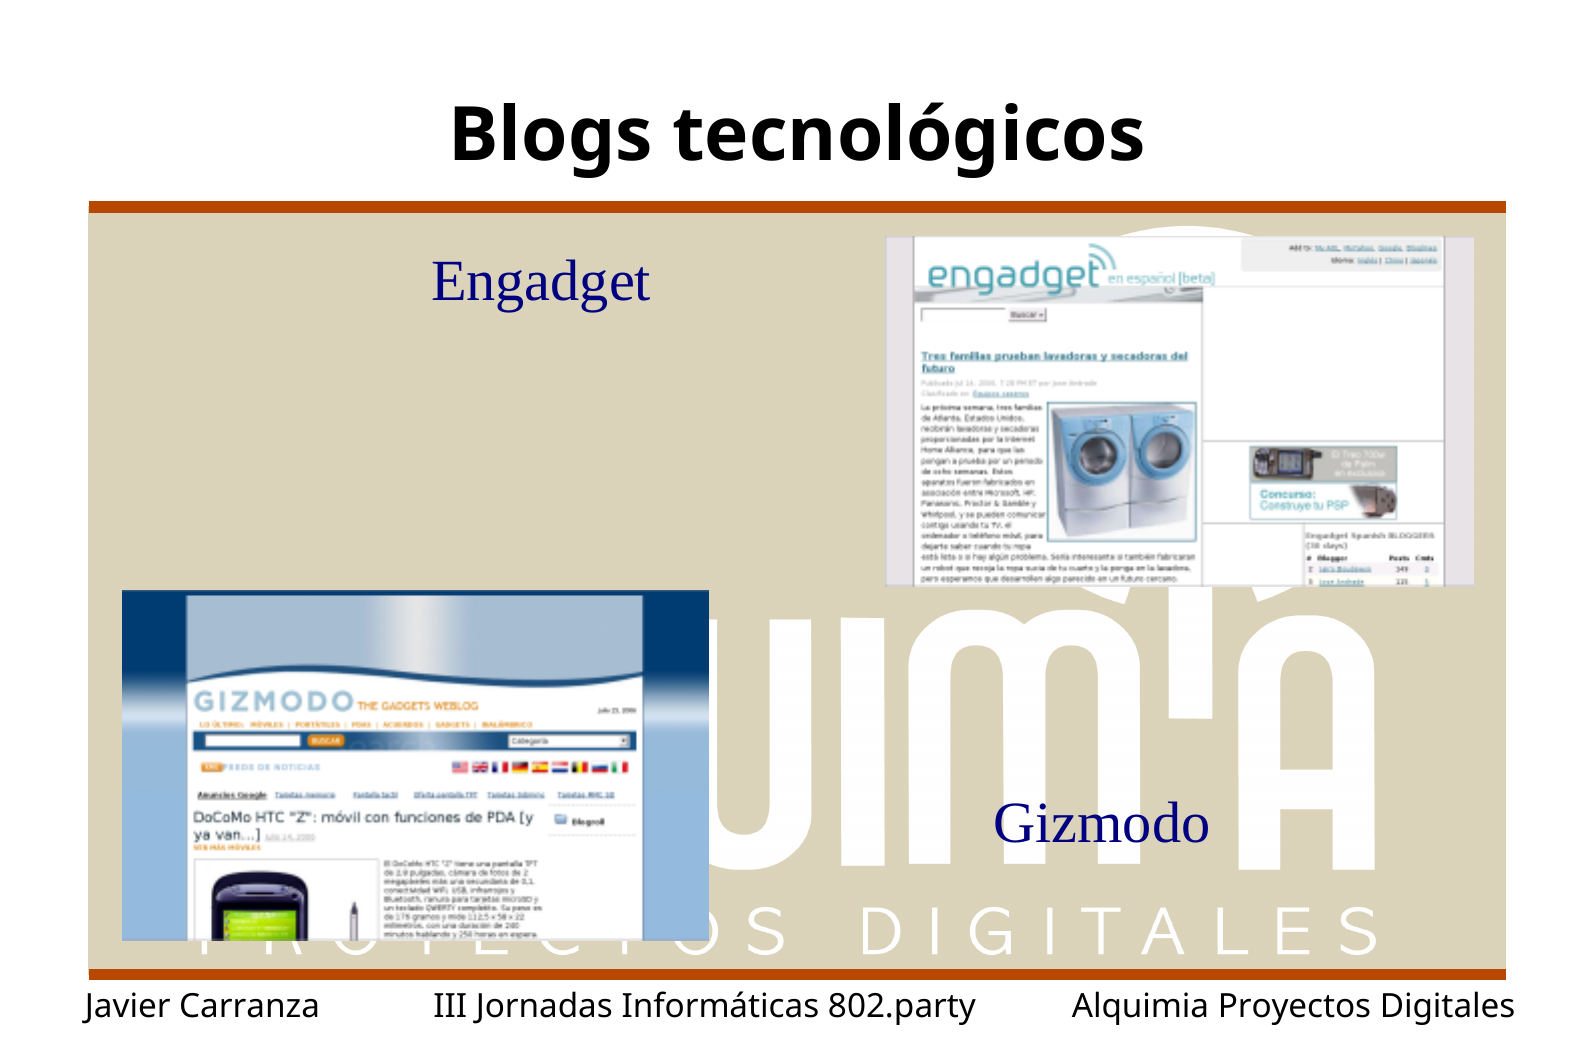

# Blogs tecnológicos
Engadget
Gizmodo
 Javier Carranza III Jornadas Informáticas 802.party Alquimia Proyectos Digitales